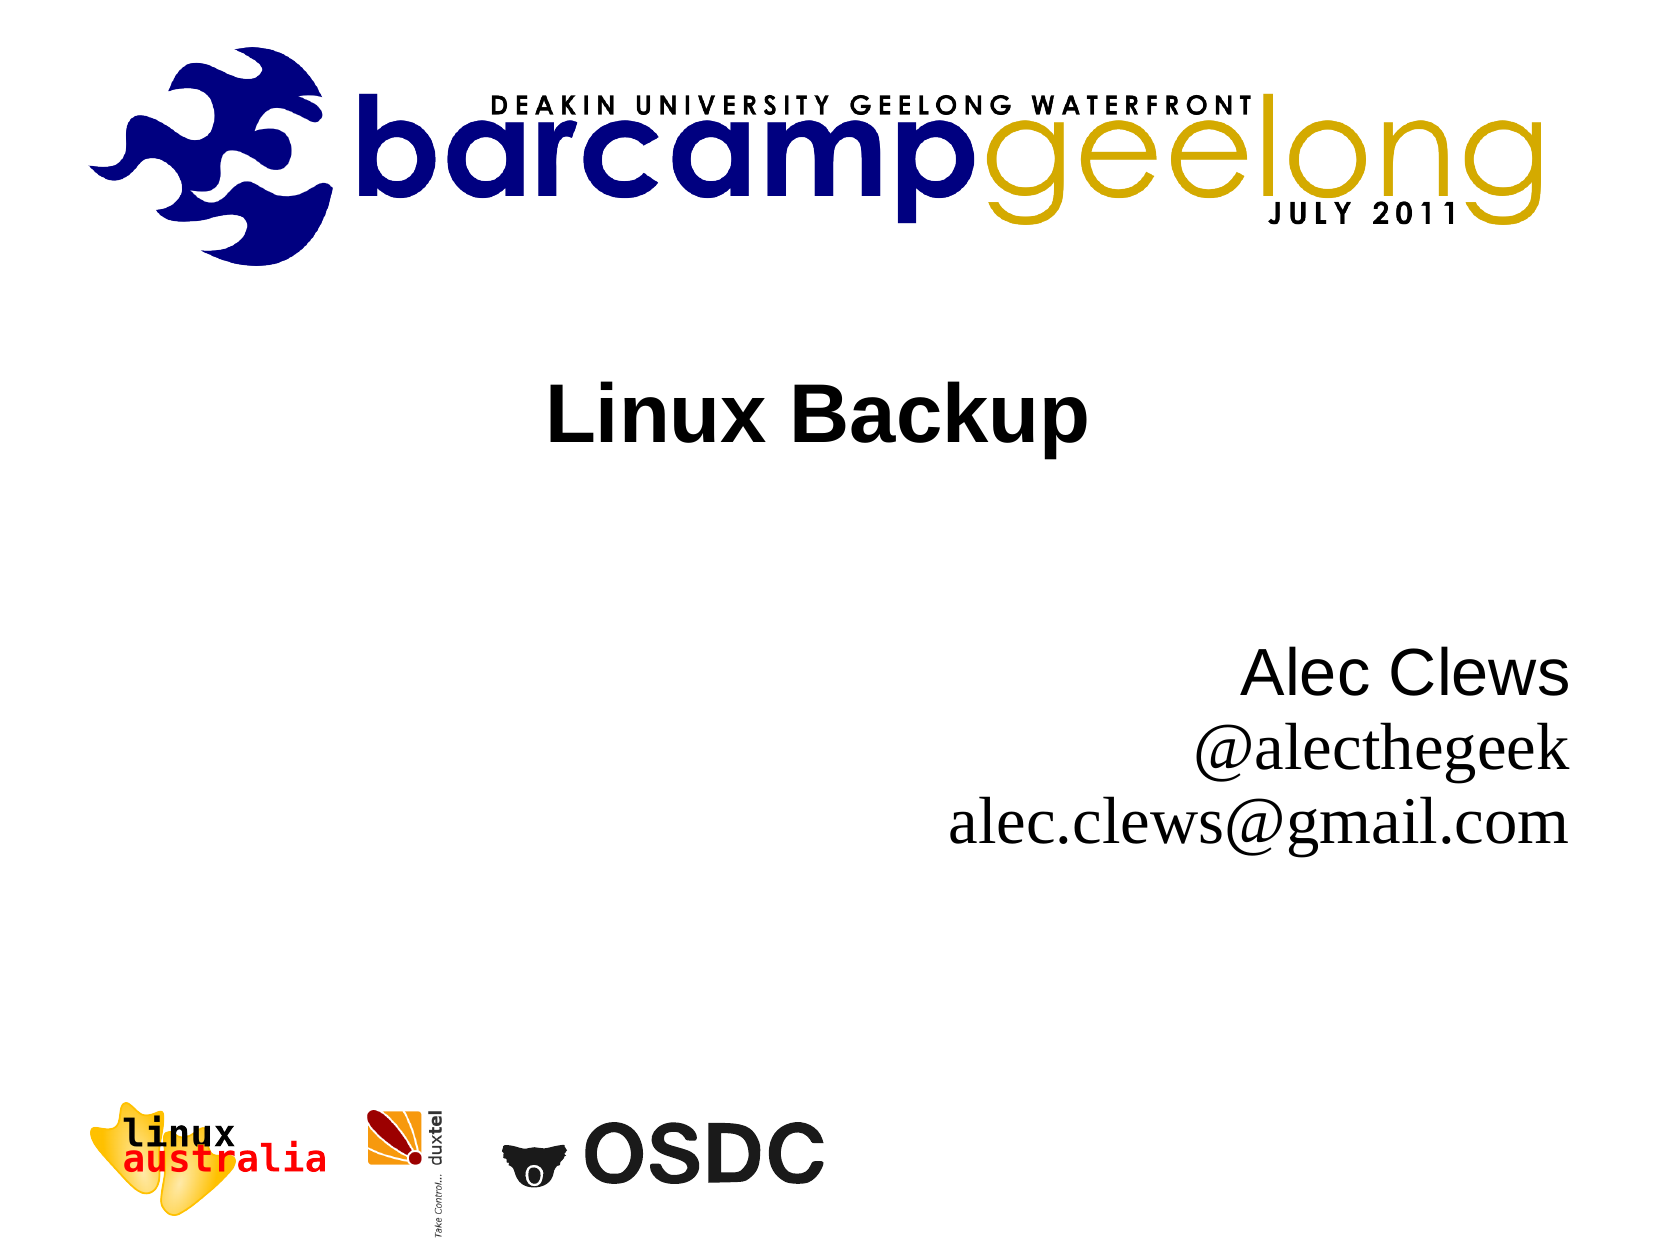

# Linux Backup
Alec Clews
@alecthegeek
alec.clews@gmail.com